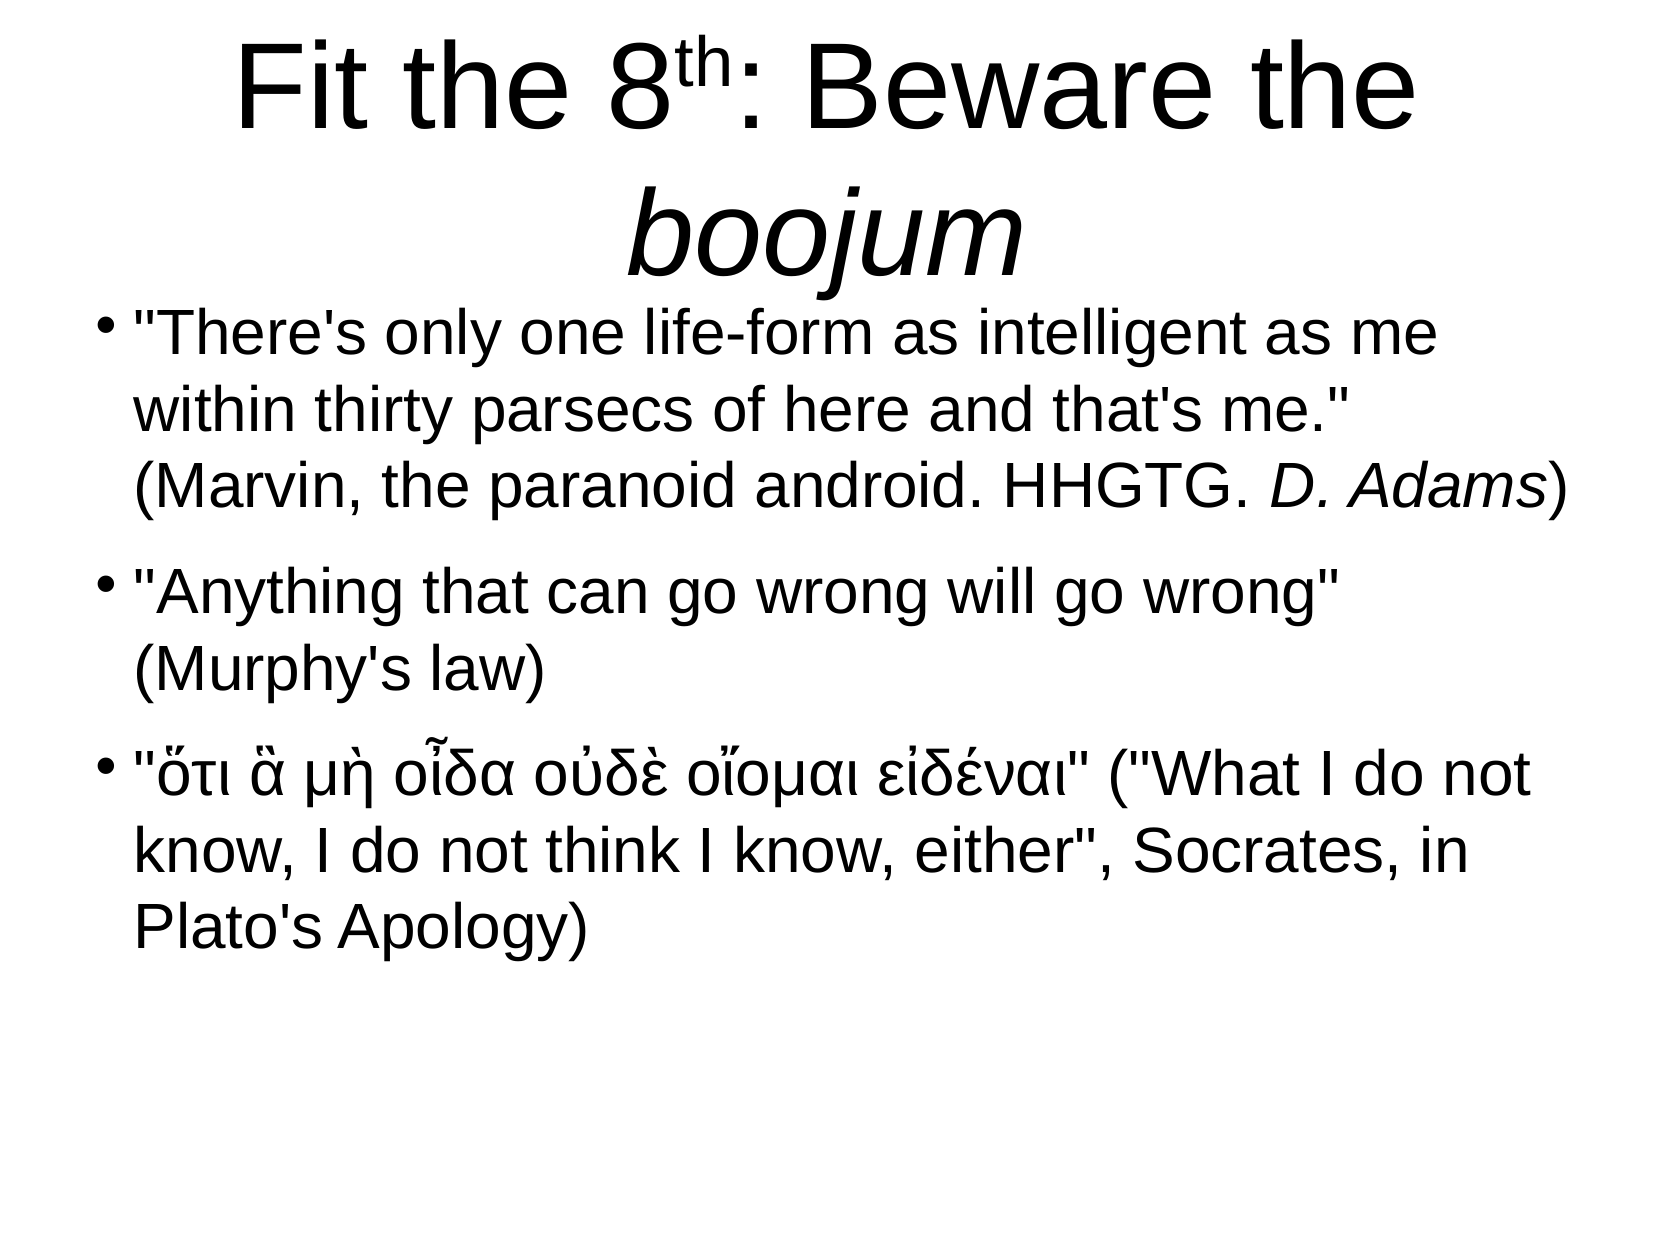

Fit the 8th: Beware the boojum
"There's only one life-form as intelligent as me within thirty parsecs of here and that's me." (Marvin, the paranoid android. HHGTG. D. Adams)
"Anything that can go wrong will go wrong" (Murphy's law)
"ὅτι ἃ μὴ οἶδα οὐδὲ οἴομαι εἰδέναι" ("What I do not know, I do not think I know, either", Socrates, in Plato's Apology)